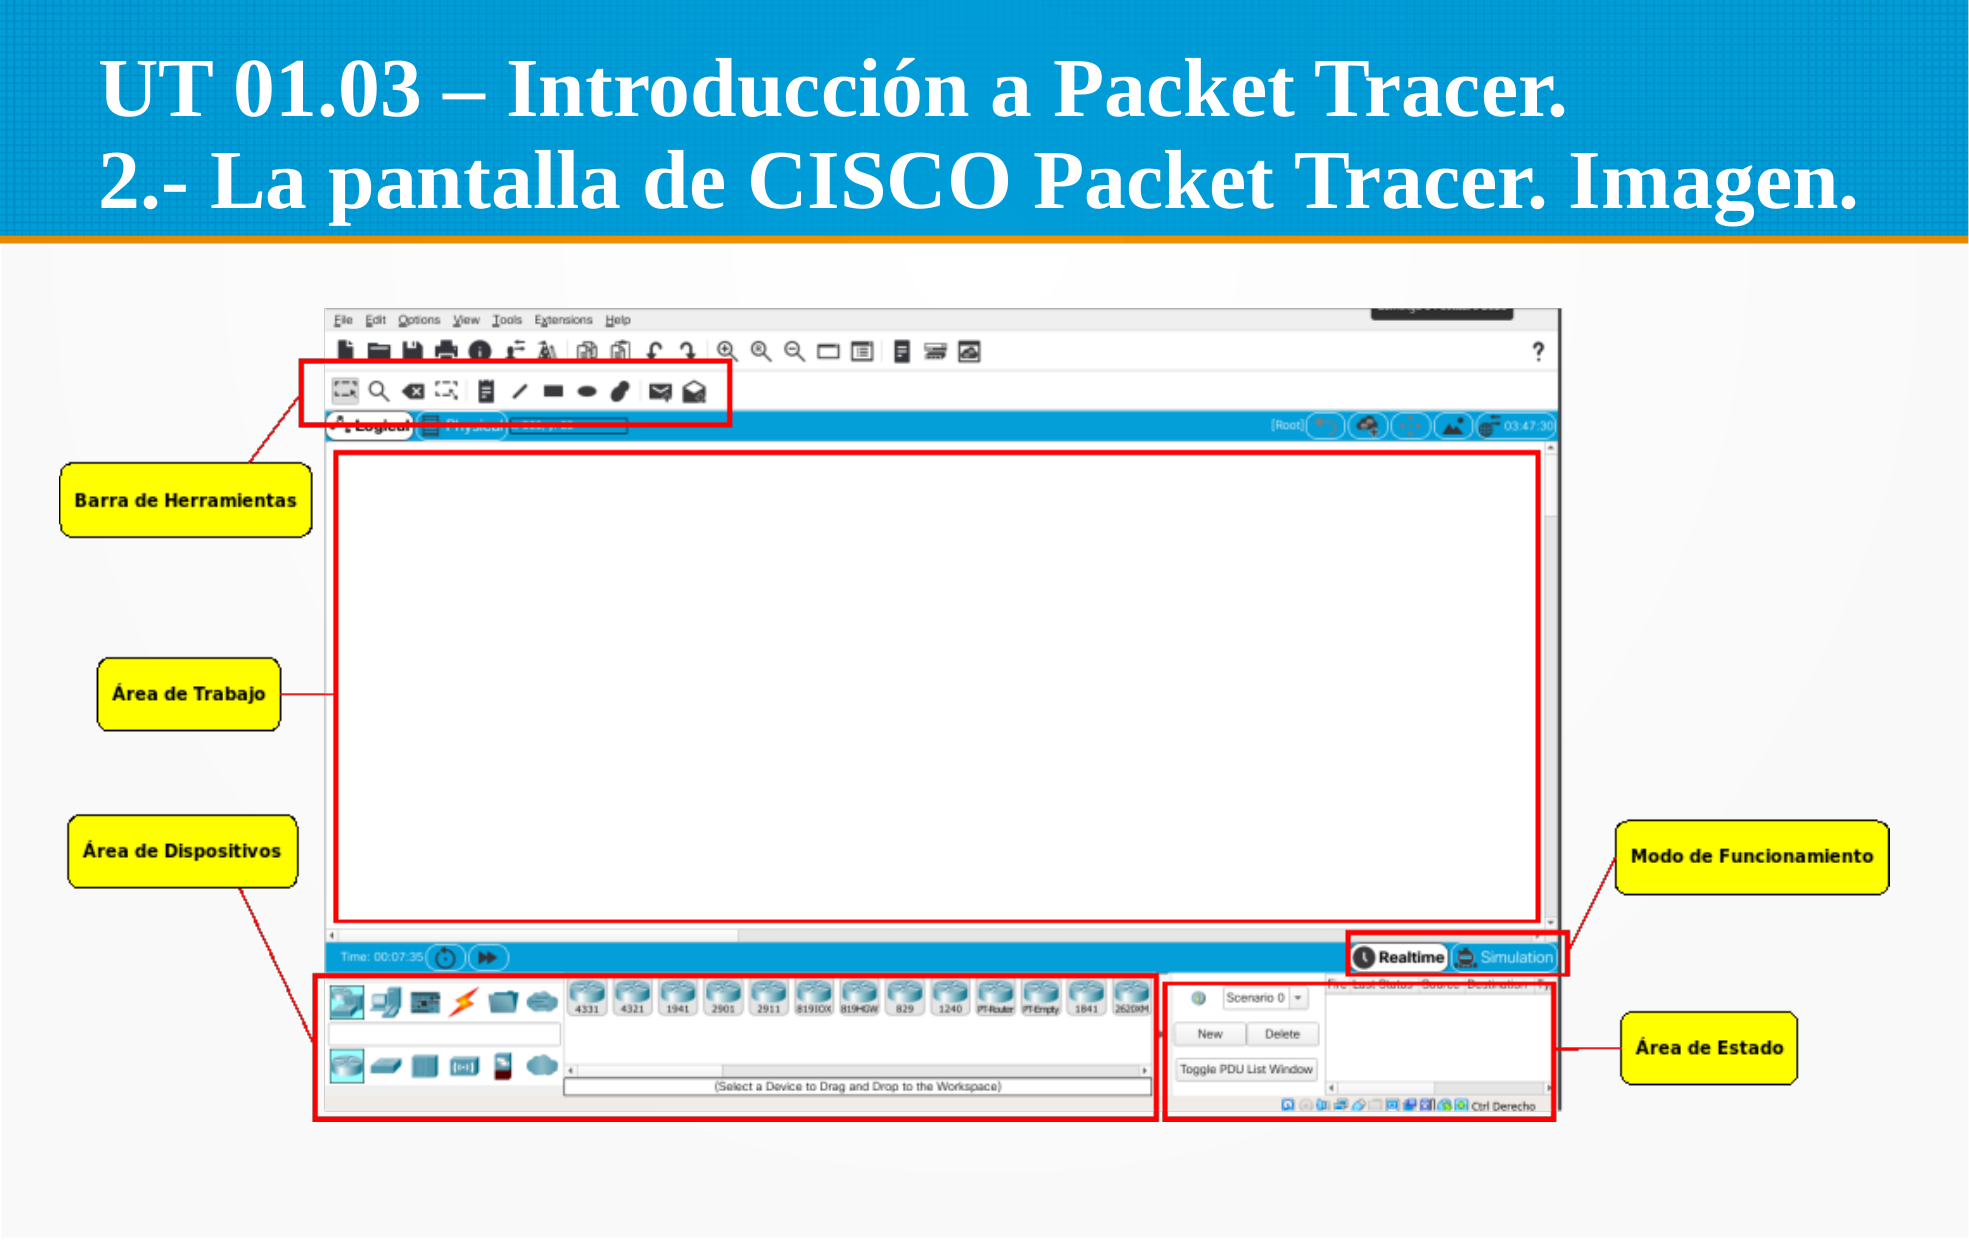

# UT 01.03 – Introducción a Packet Tracer. 2.- La pantalla de CISCO Packet Tracer. Imagen.